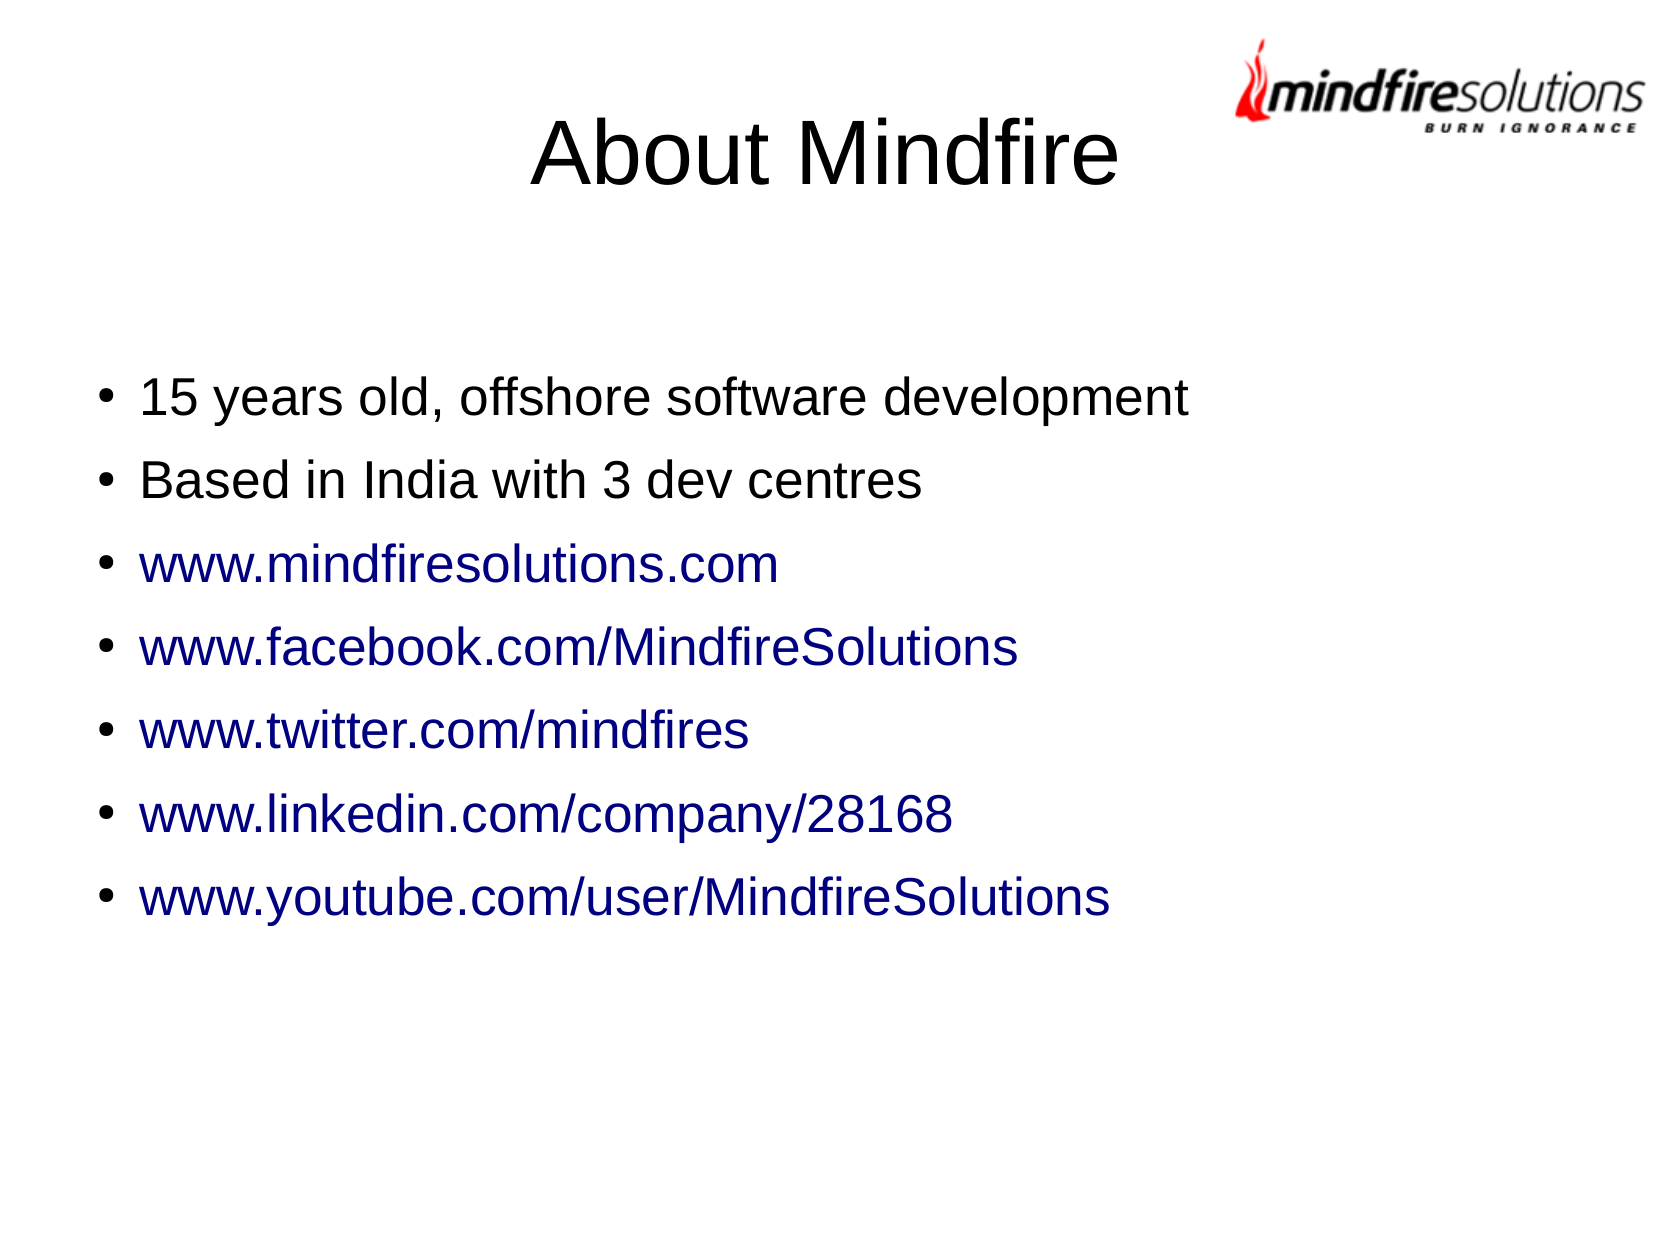

# About Mindfire
15 years old, offshore software development
Based in India with 3 dev centres
www.mindfiresolutions.com
www.facebook.com/MindfireSolutions
www.twitter.com/mindfires
www.linkedin.com/company/28168
www.youtube.com/user/MindfireSolutions